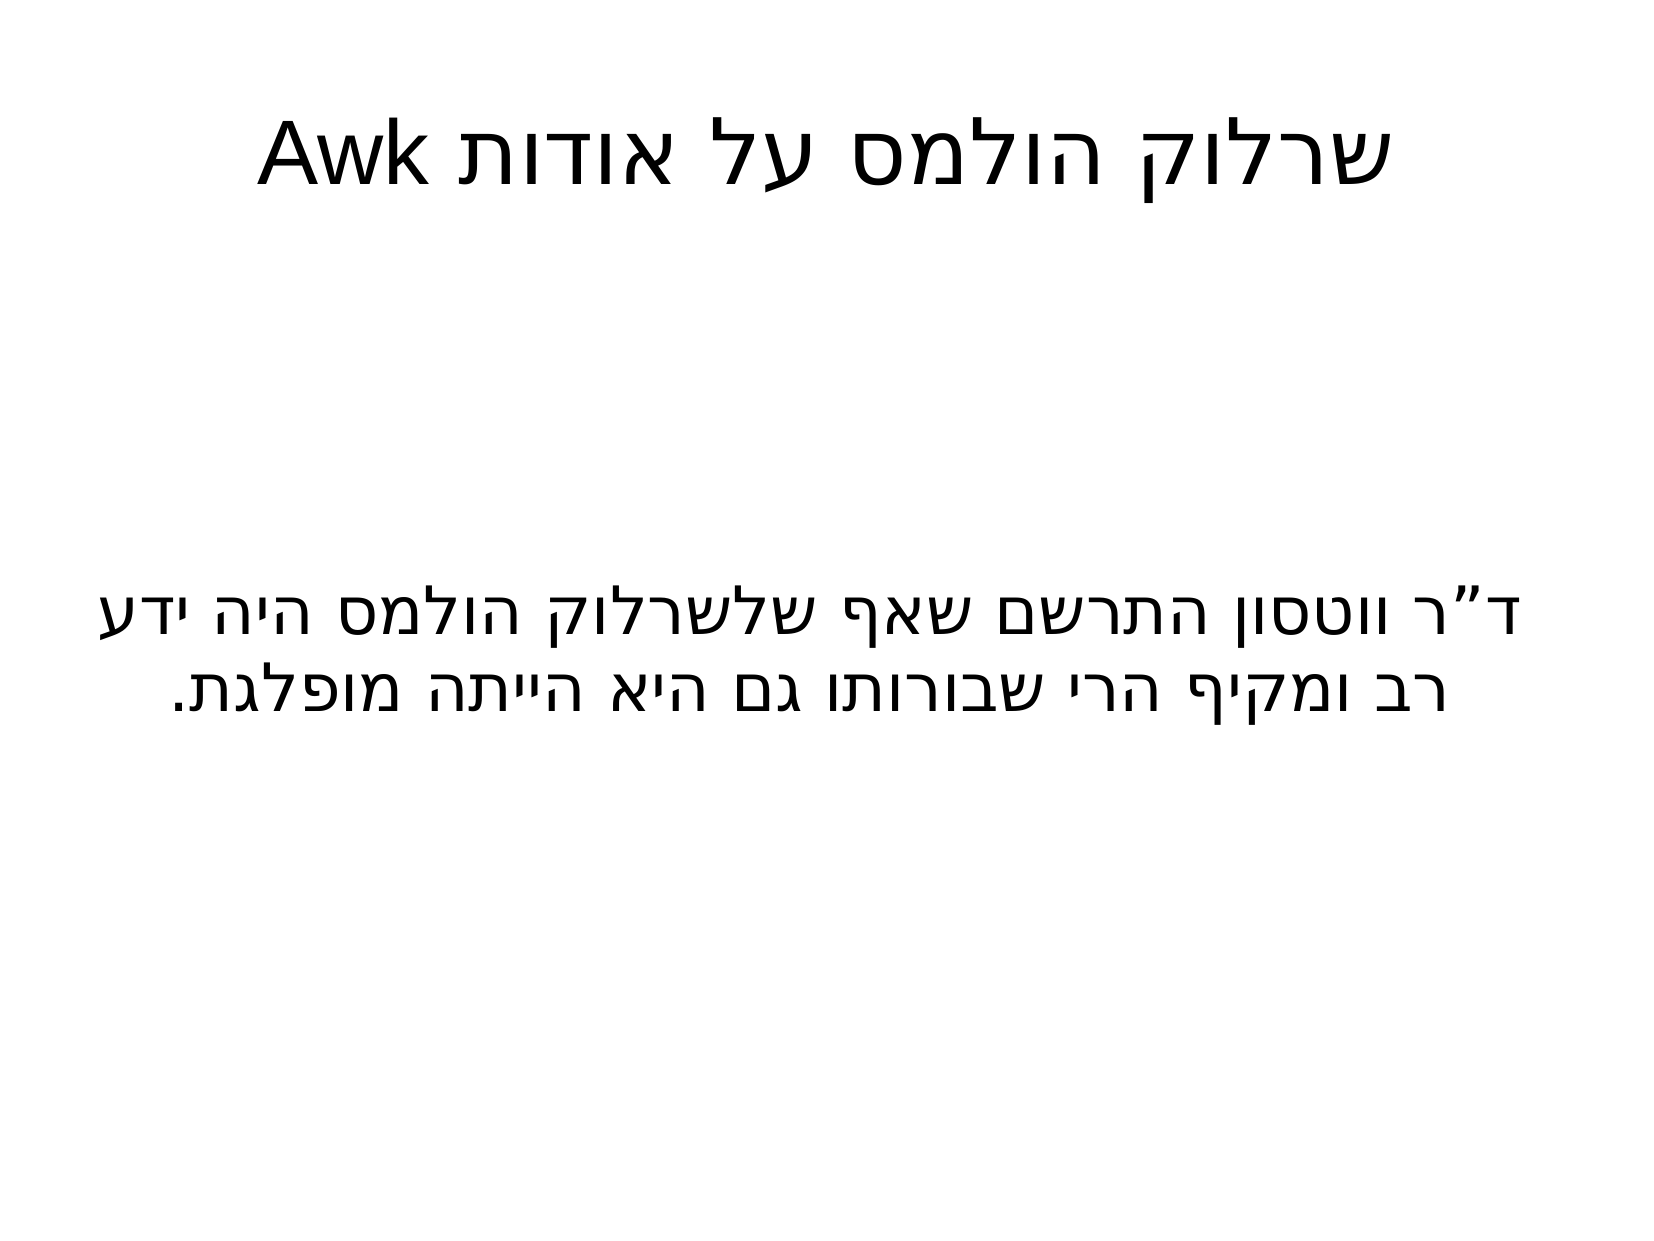

# שרלוק הולמס על אודות Awk
ד”ר ווטסון התרשם שאף שלשרלוק הולמס היה ידע רב ומקיף הרי שבורותו גם היא הייתה מופלגת.